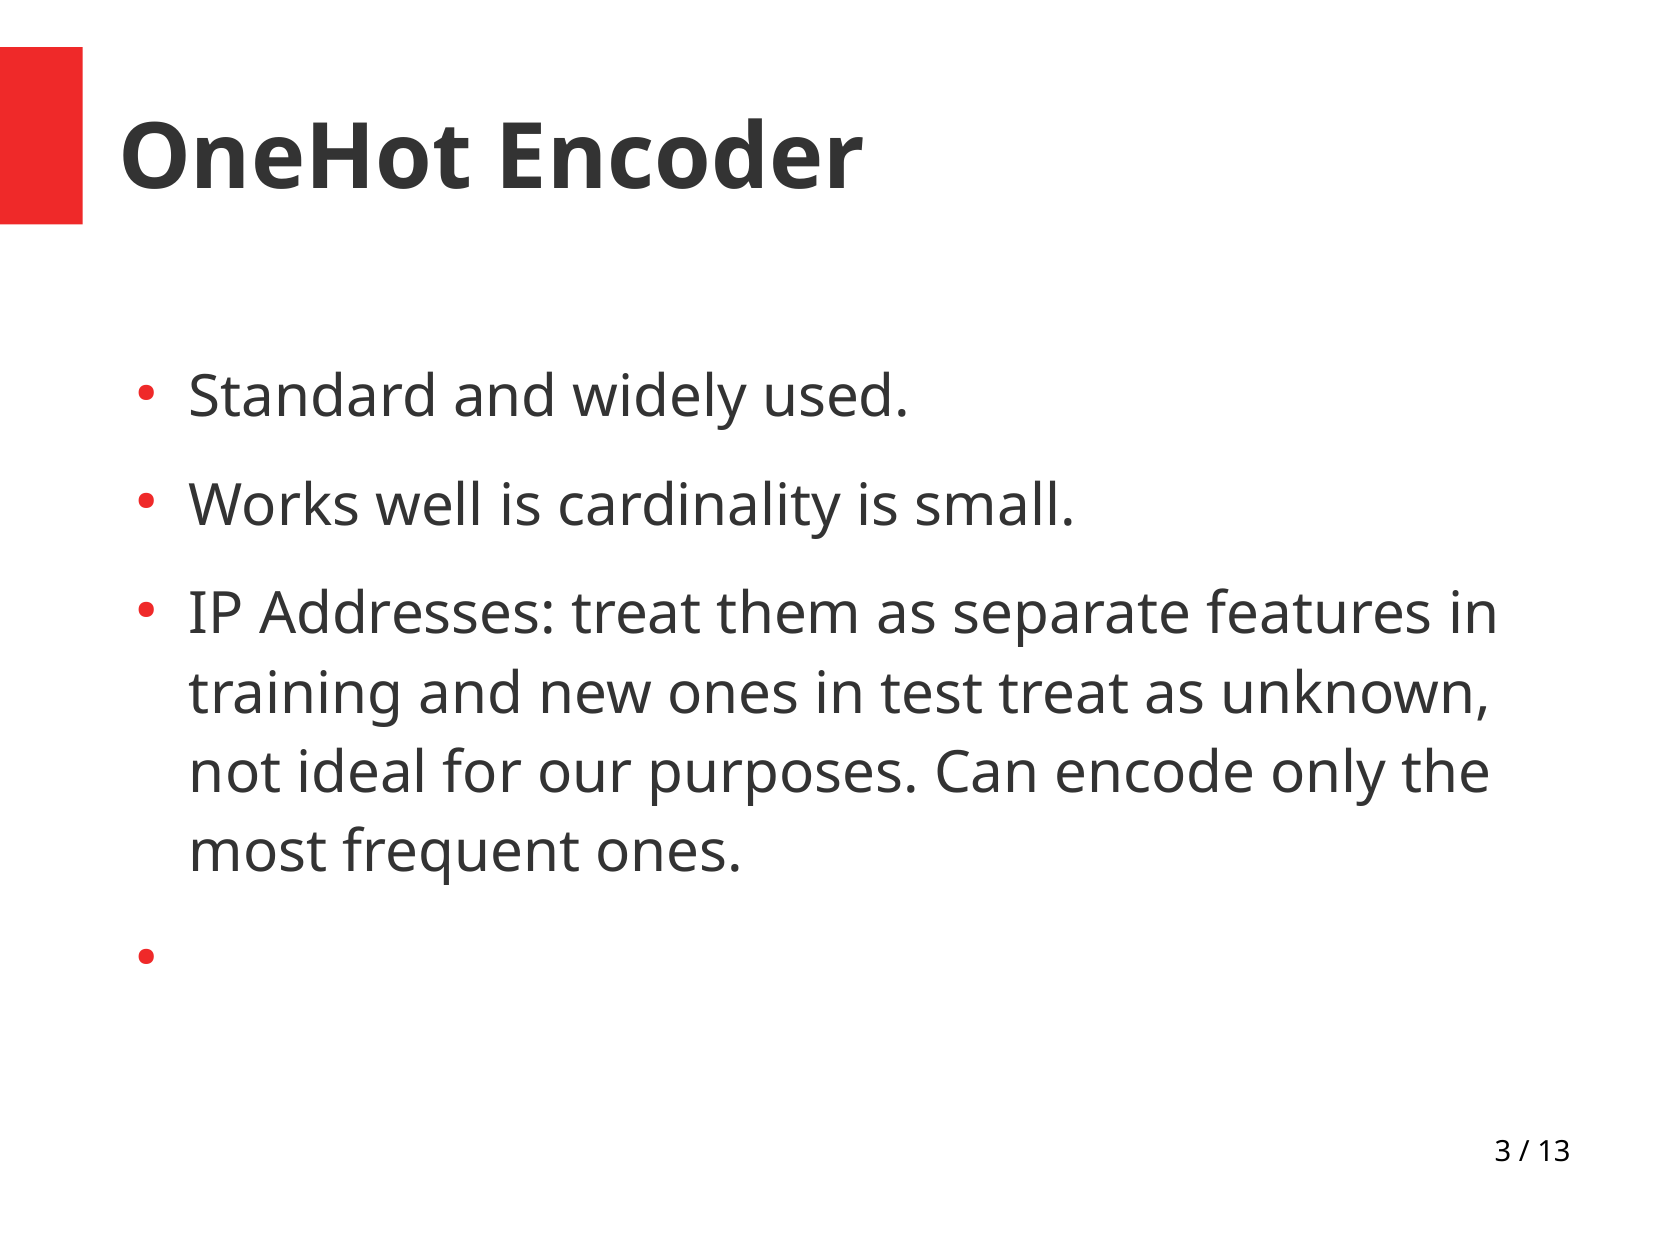

# OneHot Encoder
Standard and widely used.
Works well is cardinality is small.
IP Addresses: treat them as separate features in training and new ones in test treat as unknown, not ideal for our purposes. Can encode only the most frequent ones.
3